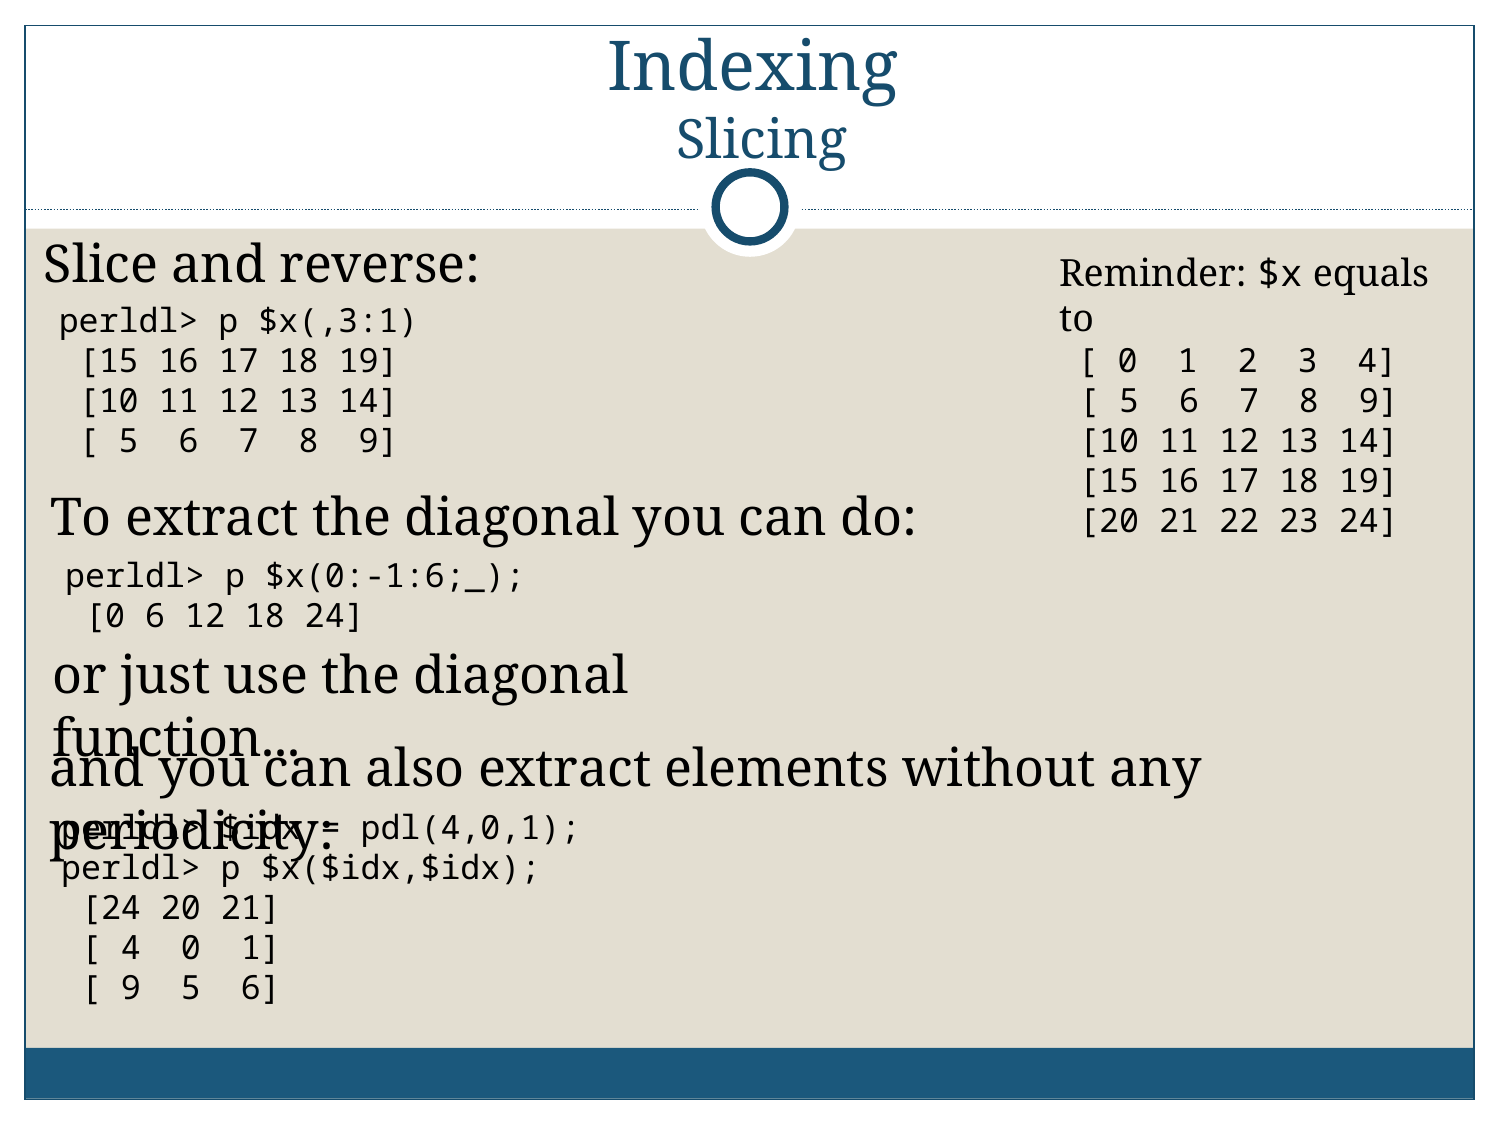

# Indexing Slicing
Slice and reverse:
Reminder: $x equals to
 [ 0 1 2 3 4]
 [ 5 6 7 8 9]
 [10 11 12 13 14]
 [15 16 17 18 19]
 [20 21 22 23 24]
perldl> p $x(,3:1)
 [15 16 17 18 19]
 [10 11 12 13 14]
 [ 5 6 7 8 9]
To extract the diagonal you can do:
perldl> p $x(0:-1:6;_);
 [0 6 12 18 24]
or just use the diagonal function...
and you can also extract elements without any periodicity:
perldl> $idx = pdl(4,0,1);
perldl> p $x($idx,$idx);
 [24 20 21]
 [ 4 0 1]
 [ 9 5 6]